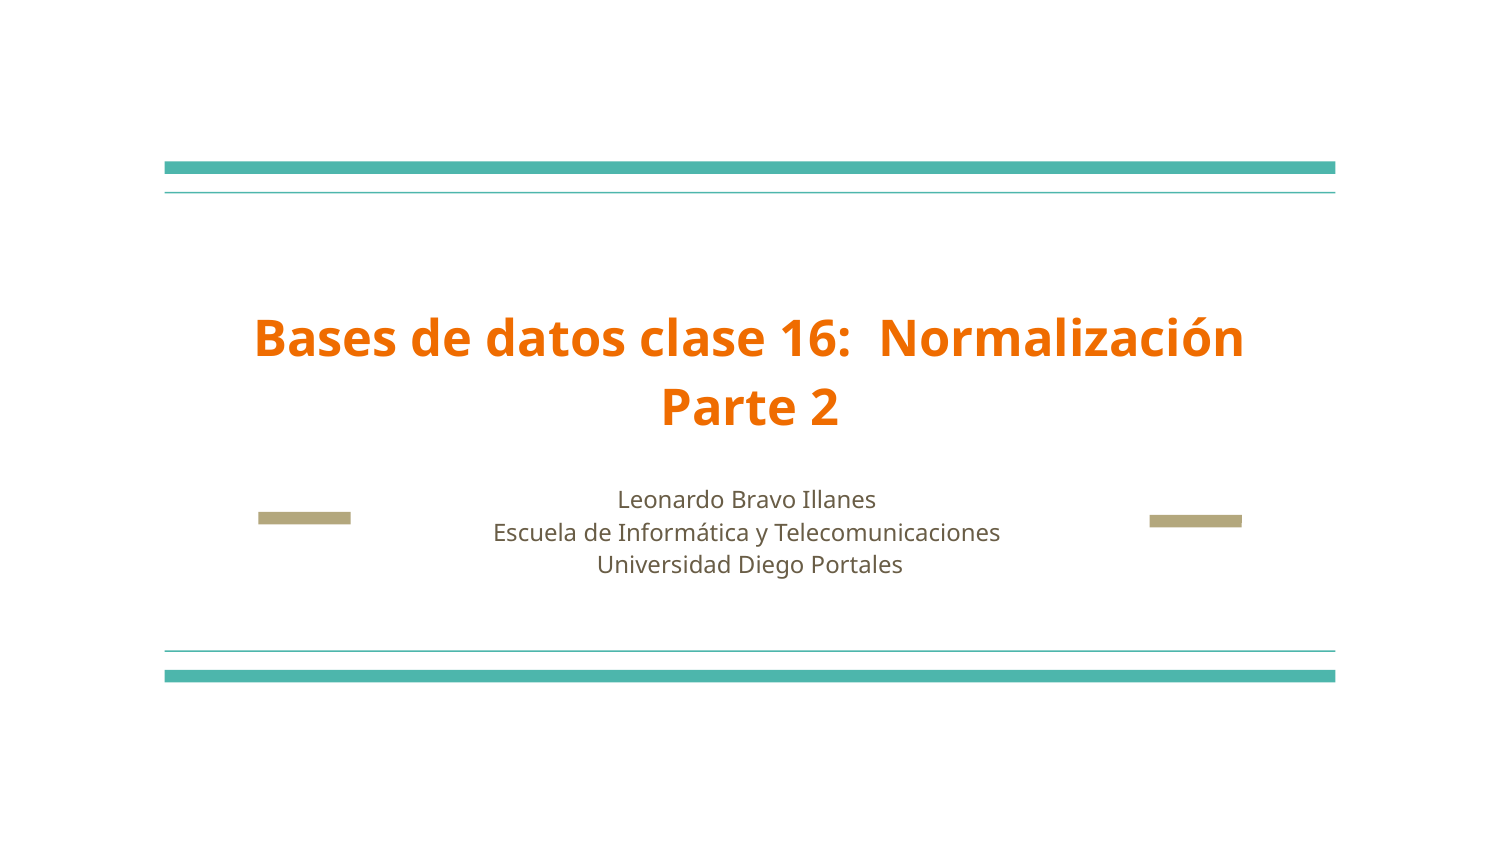

# Bases de datos clase 16: Normalización Parte 2
Leonardo Bravo Illanes
Escuela de Informática y Telecomunicaciones
Universidad Diego Portales